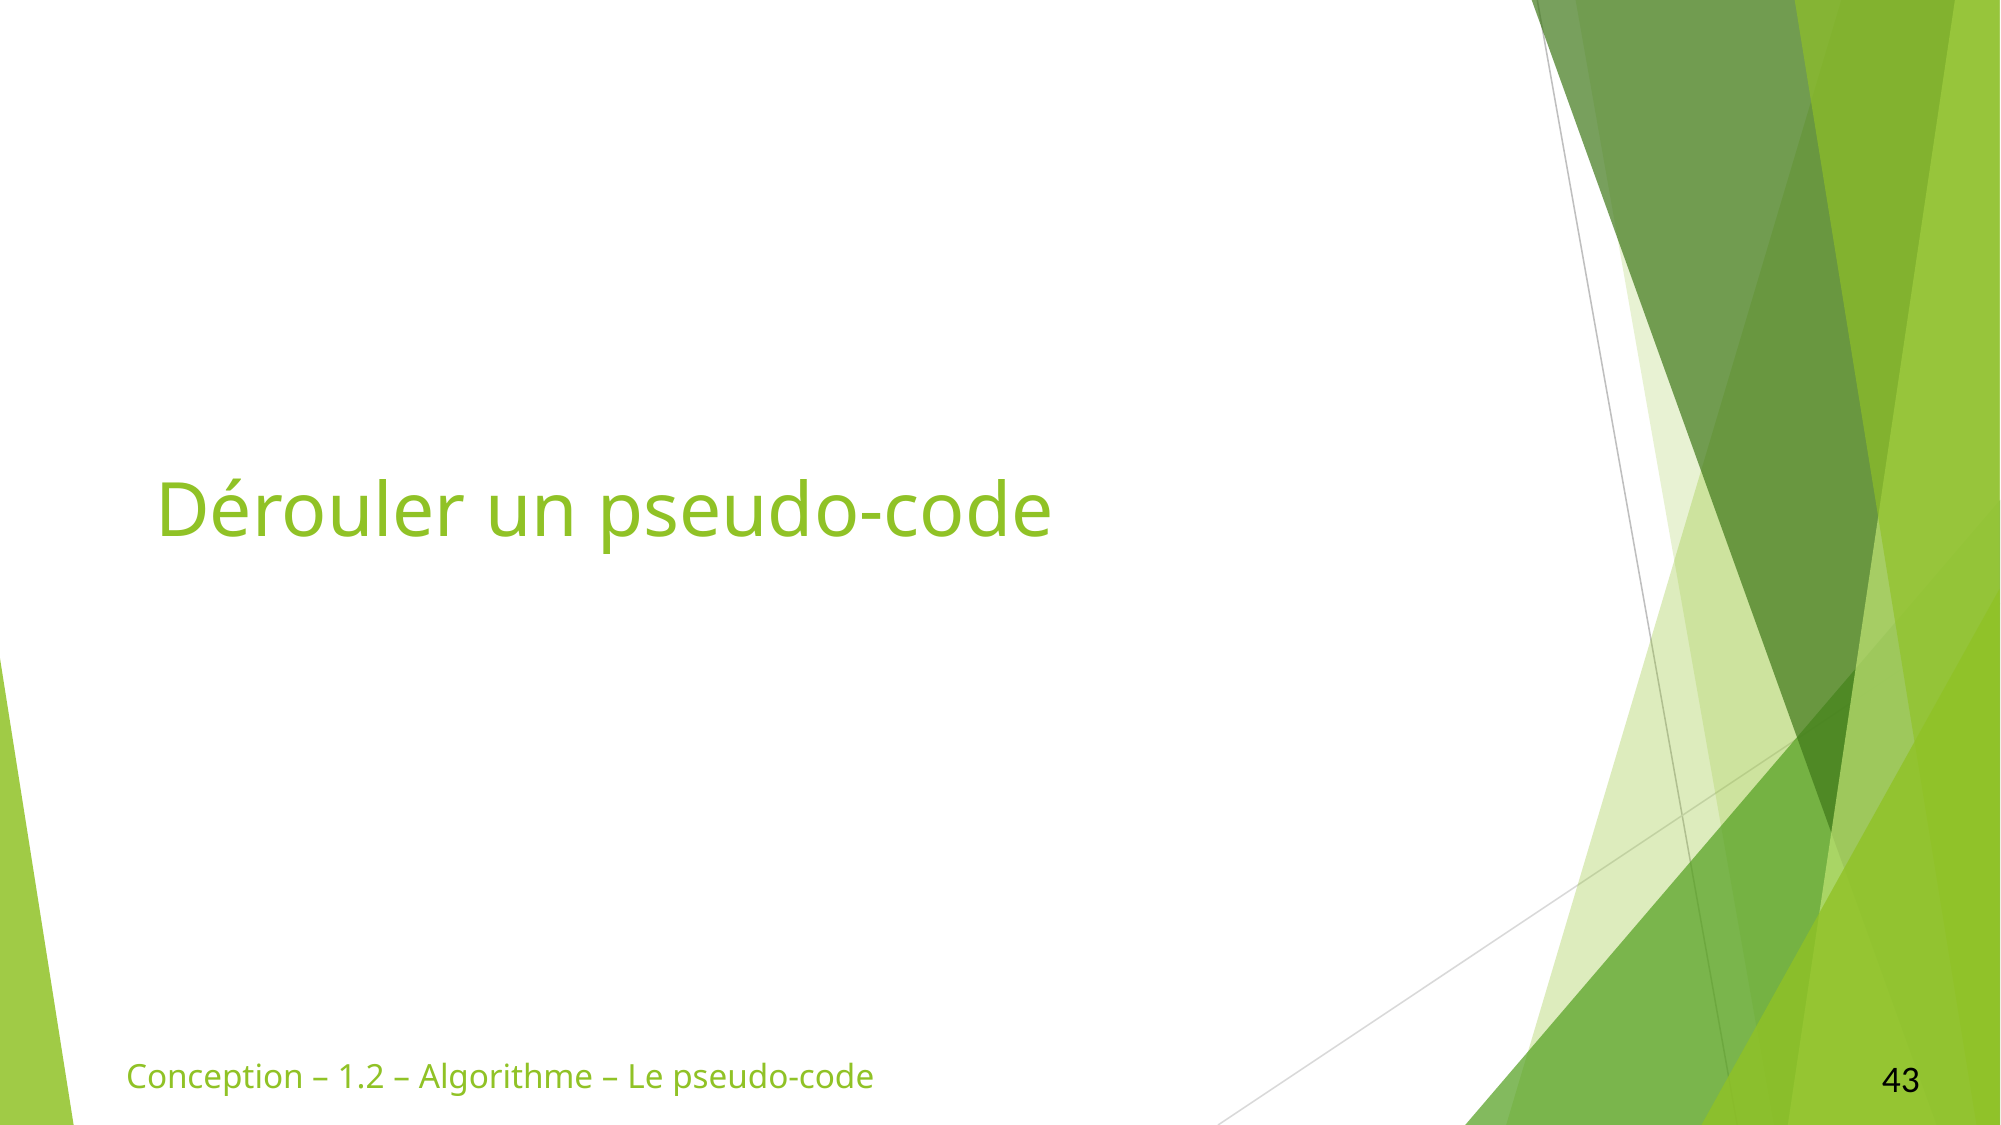

# Dérouler un pseudo-code
Conception – 1.2 – Algorithme – Le pseudo-code